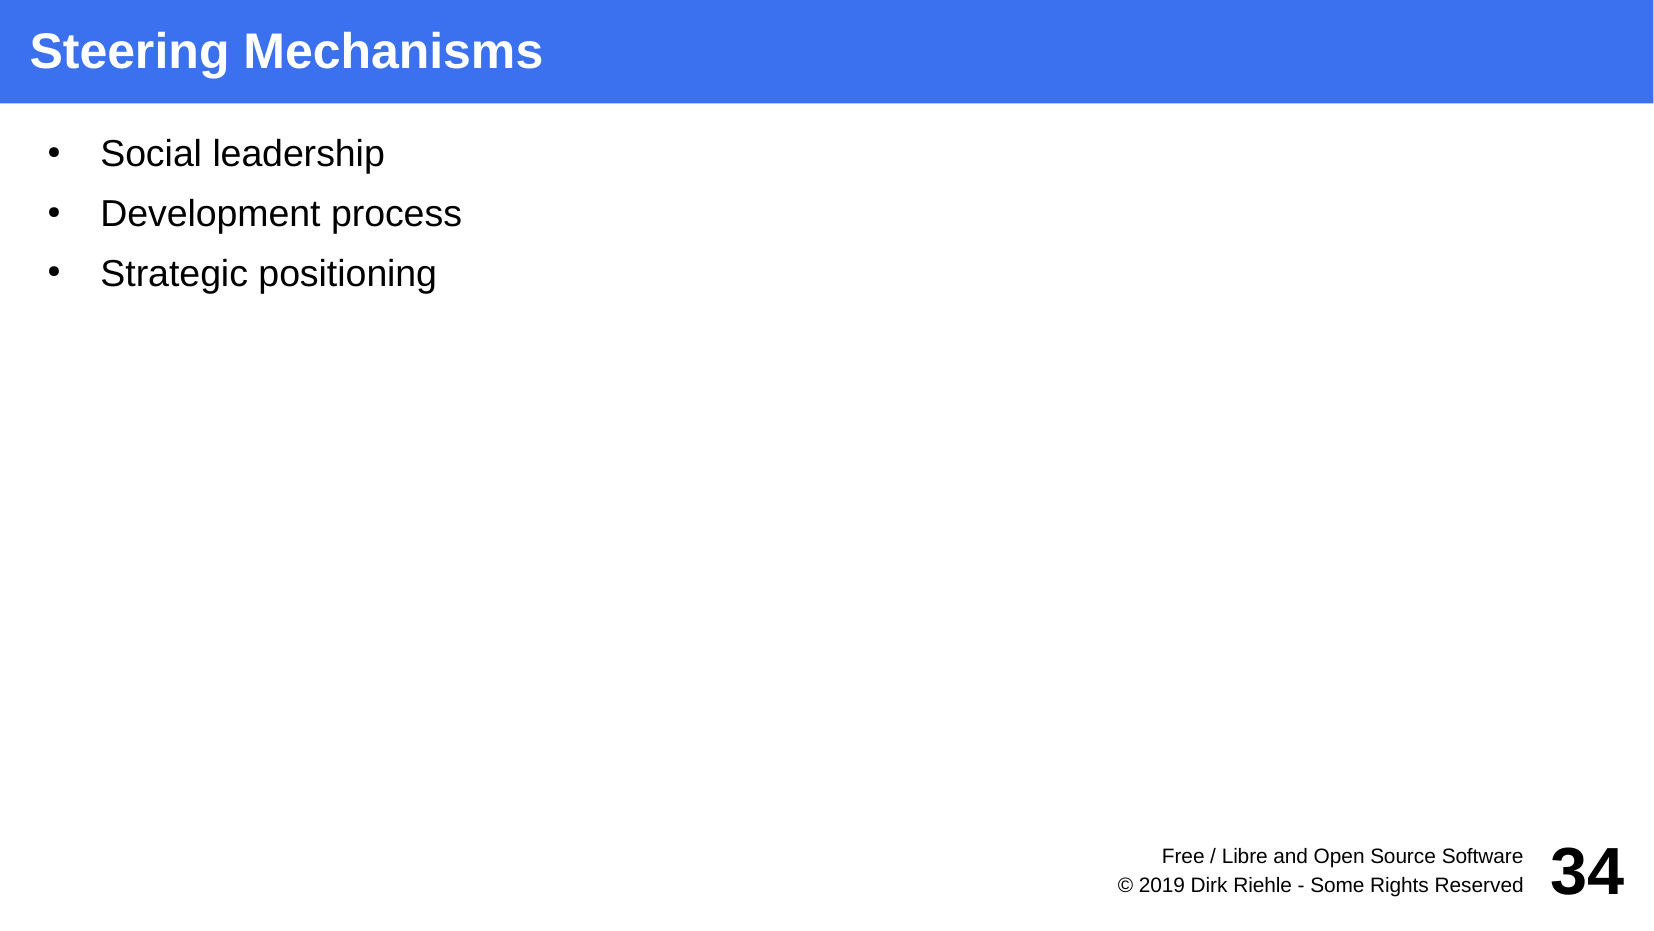

# Steering Mechanisms
Social leadership
Development process
Strategic positioning
Free / Libre and Open Source Software
34
© 2019 Dirk Riehle - Some Rights Reserved